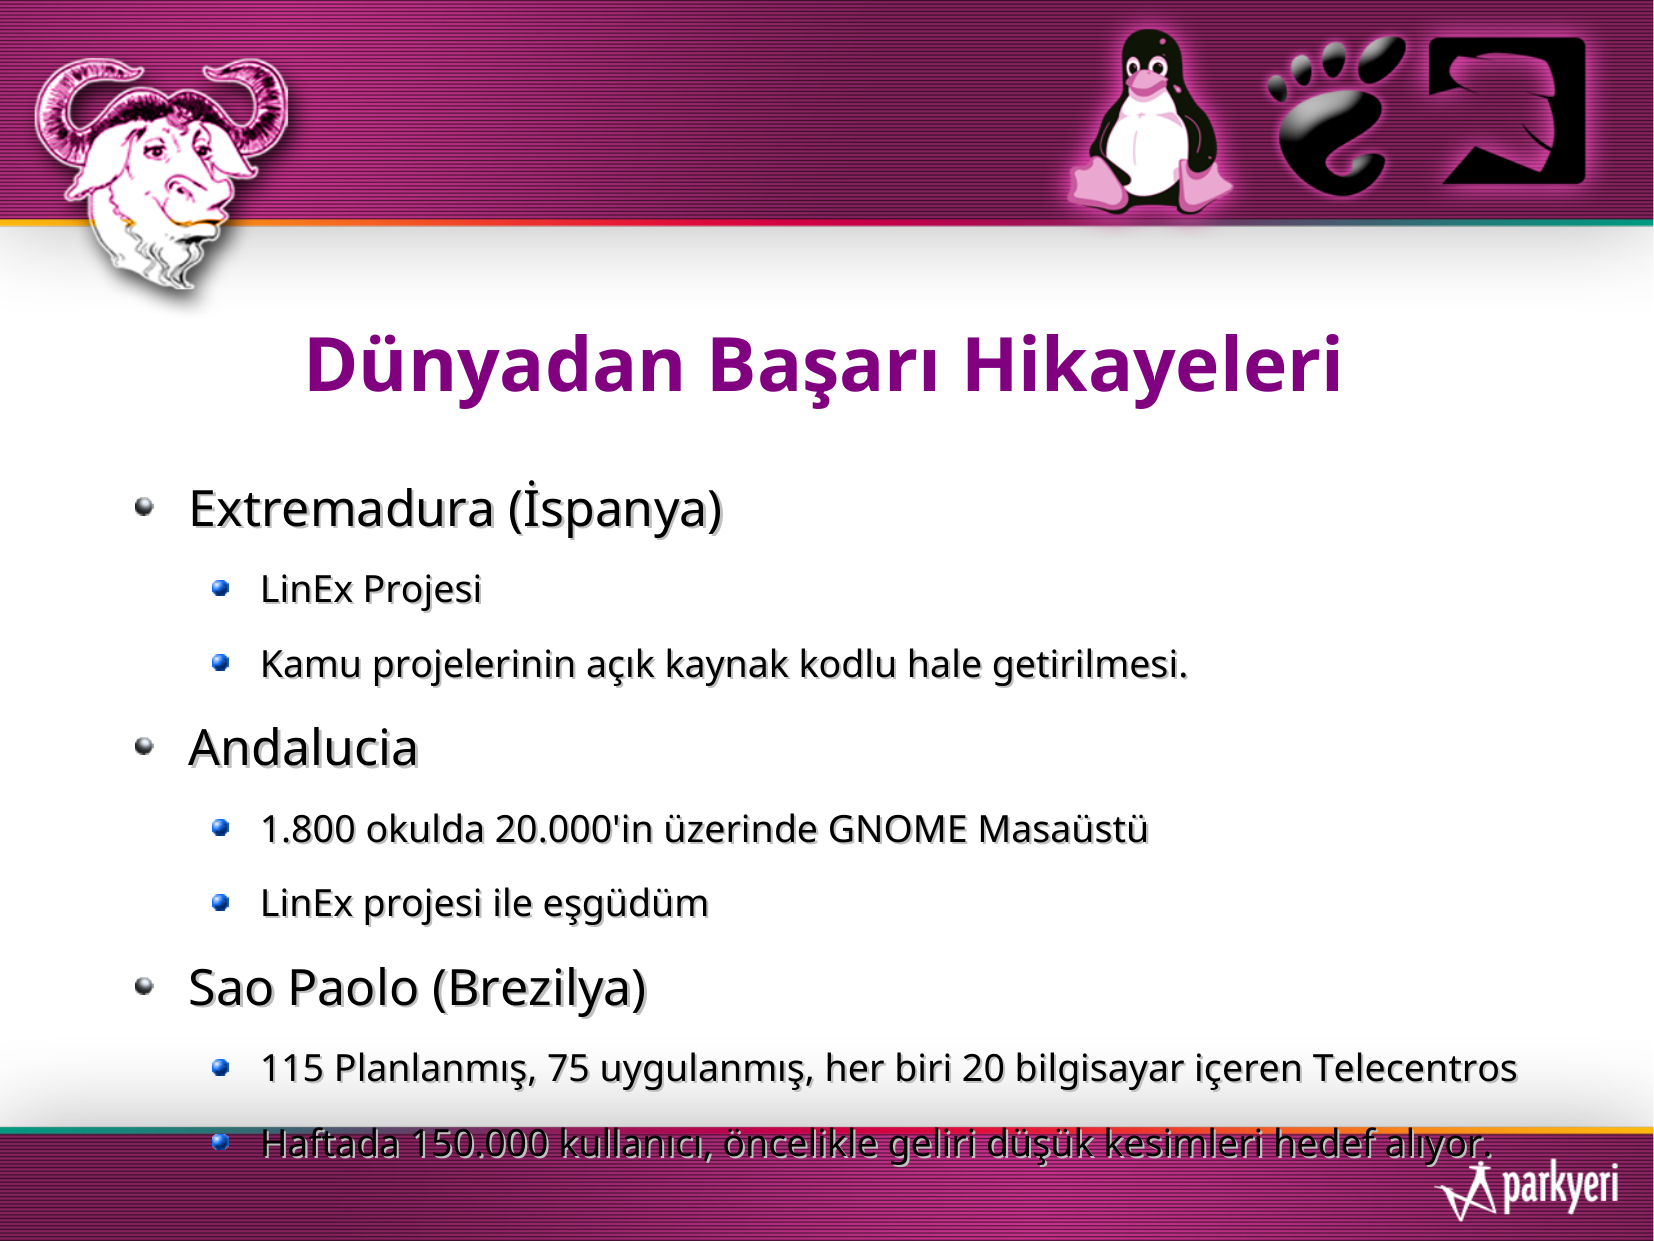

# Dünyadan Başarı Hikayeleri
Extremadura (İspanya)
LinEx Projesi
Kamu projelerinin açık kaynak kodlu hale getirilmesi.
Andalucia
1.800 okulda 20.000'in üzerinde GNOME Masaüstü
LinEx projesi ile eşgüdüm
Sao Paolo (Brezilya)
115 Planlanmış, 75 uygulanmış, her biri 20 bilgisayar içeren Telecentros
Haftada 150.000 kullanıcı, öncelikle geliri düşük kesimleri hedef alıyor.